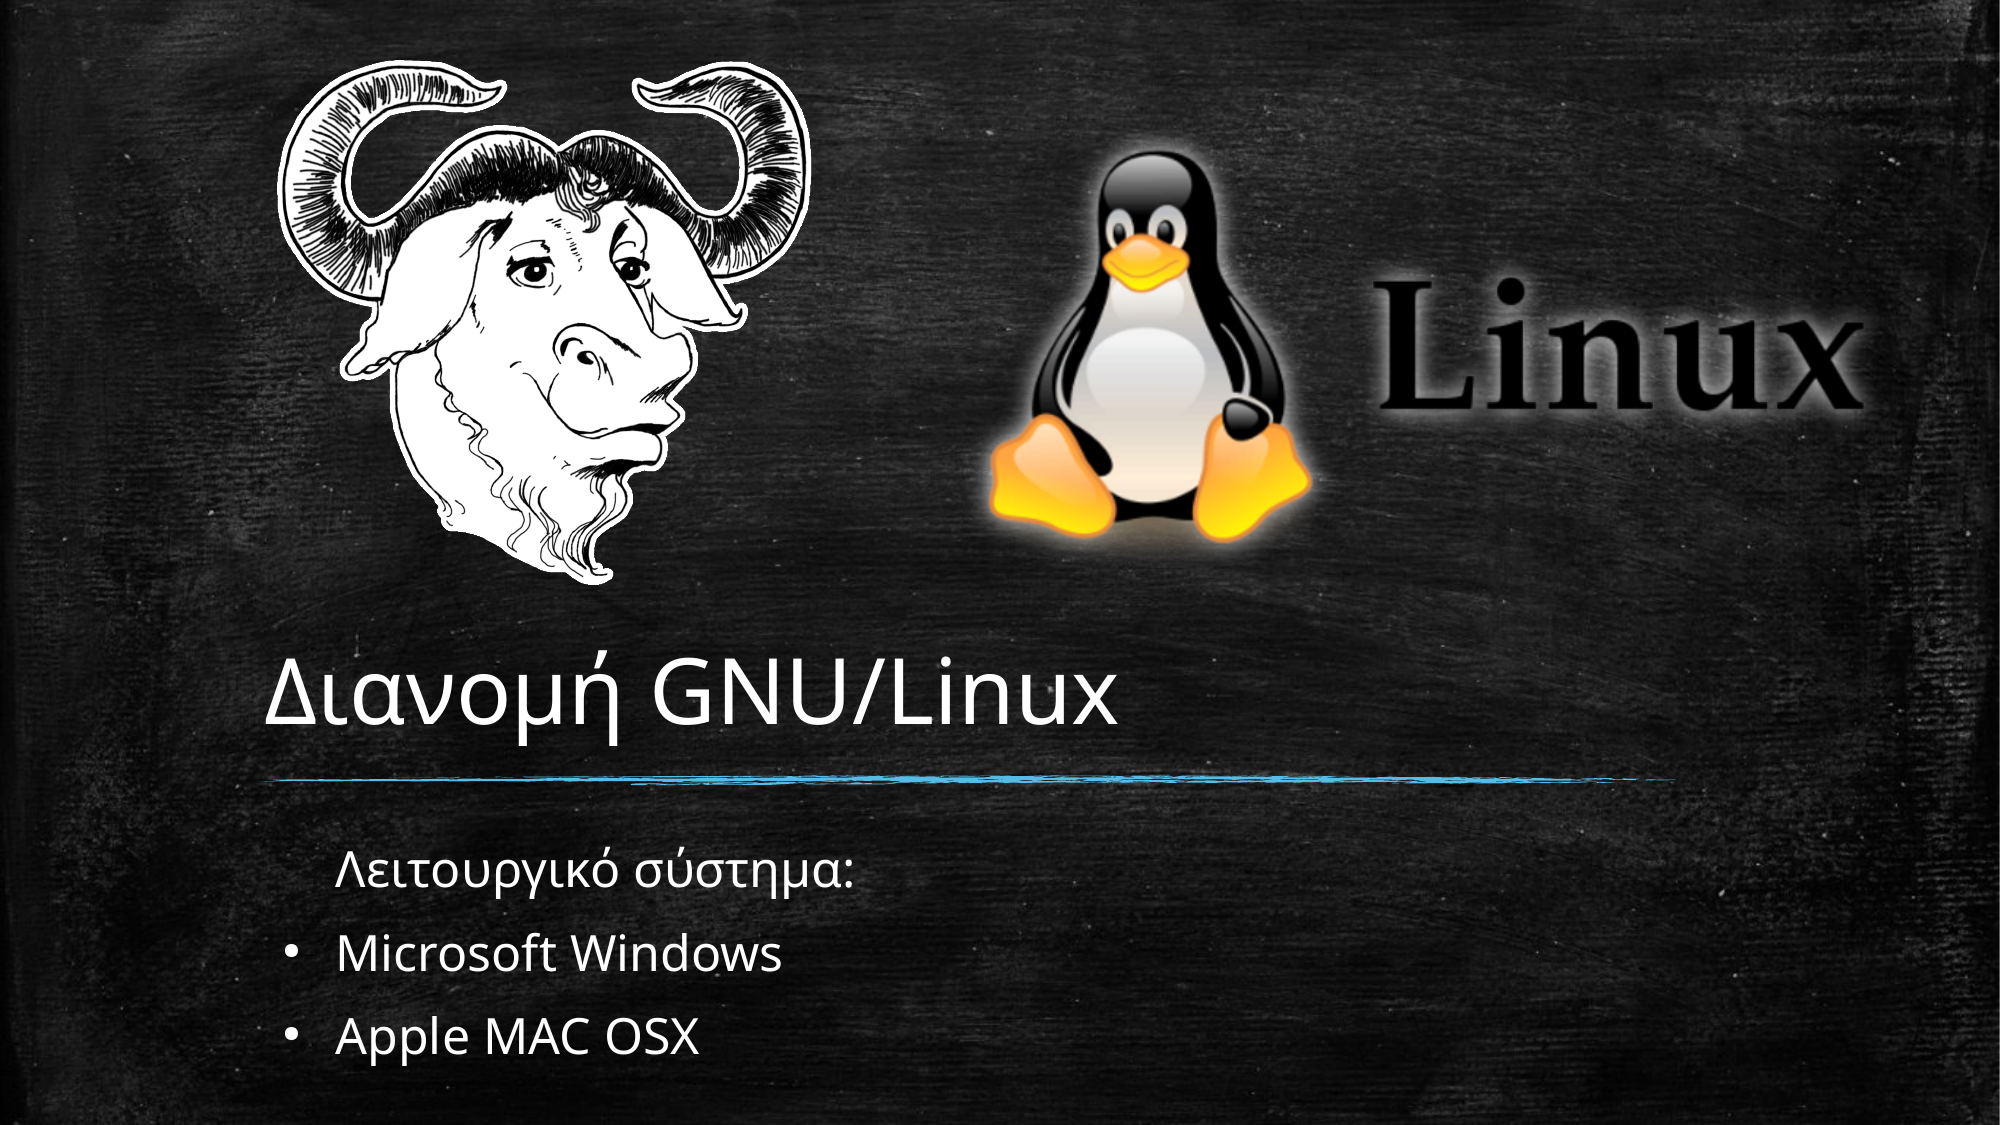

# Διανομή GNU/Linux
Λειτουργικό σύστημα:
Microsoft Windows
Apple MAC OSX